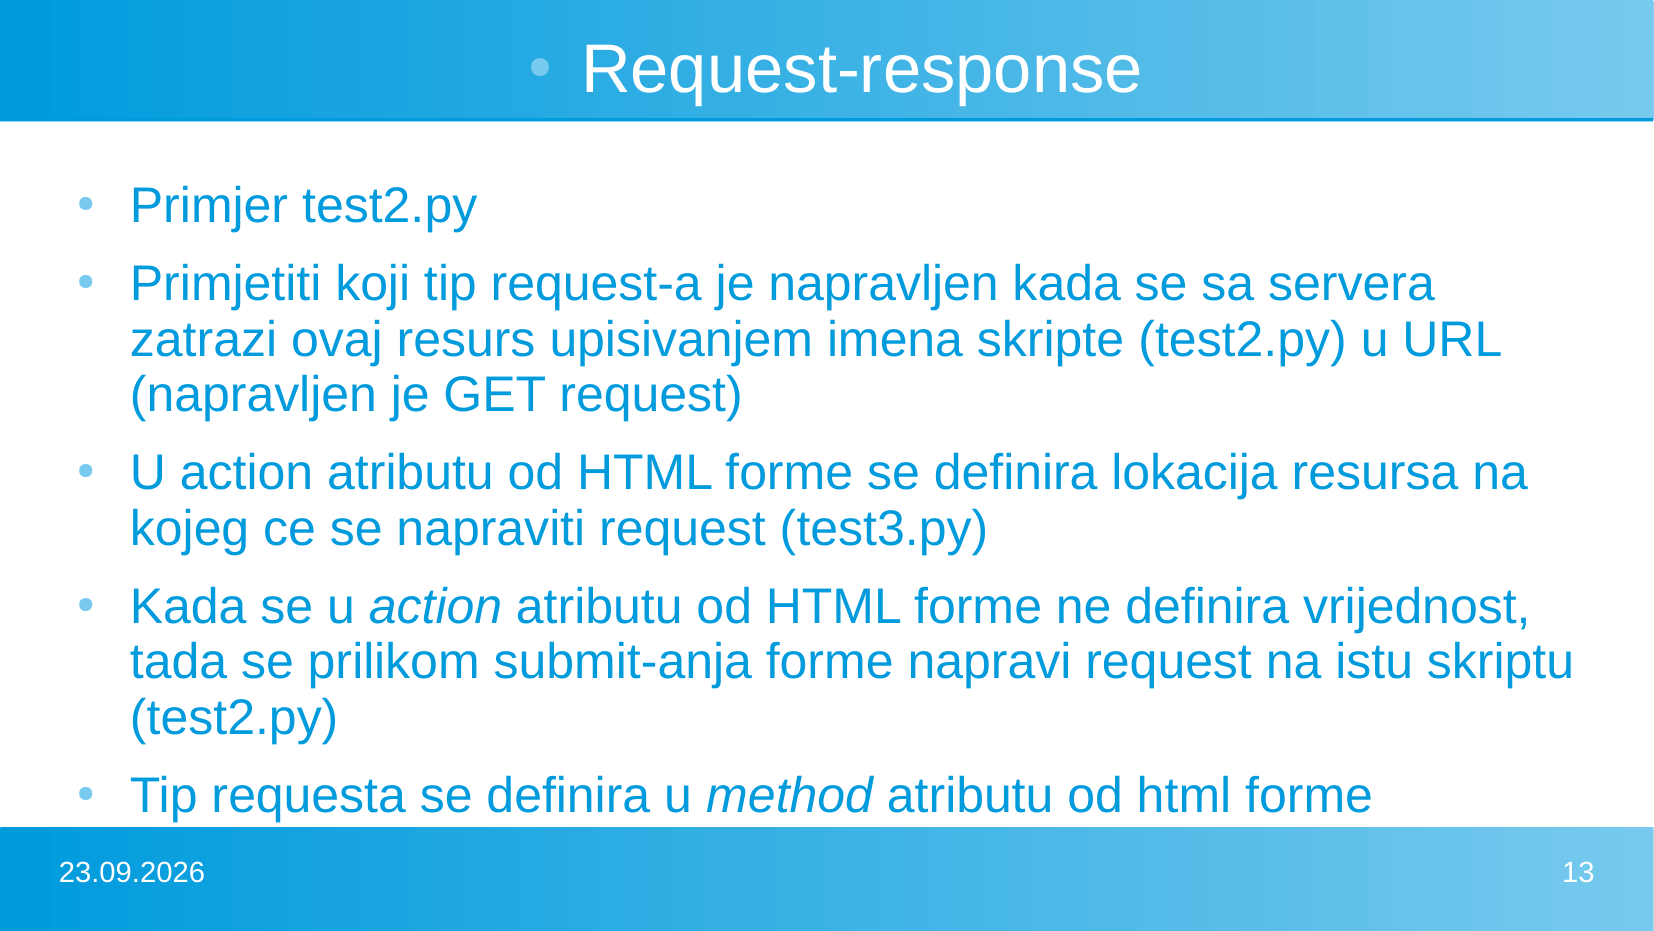

# Request-response
Primjer test2.py
Primjetiti koji tip request-a je napravljen kada se sa servera zatrazi ovaj resurs upisivanjem imena skripte (test2.py) u URL (napravljen je GET request)
U action atributu od HTML forme se definira lokacija resursa na kojeg ce se napraviti request (test3.py)
Kada se u action atributu od HTML forme ne definira vrijednost, tada se prilikom submit-anja forme napravi request na istu skriptu (test2.py)
Tip requesta se definira u method atributu od html forme
13